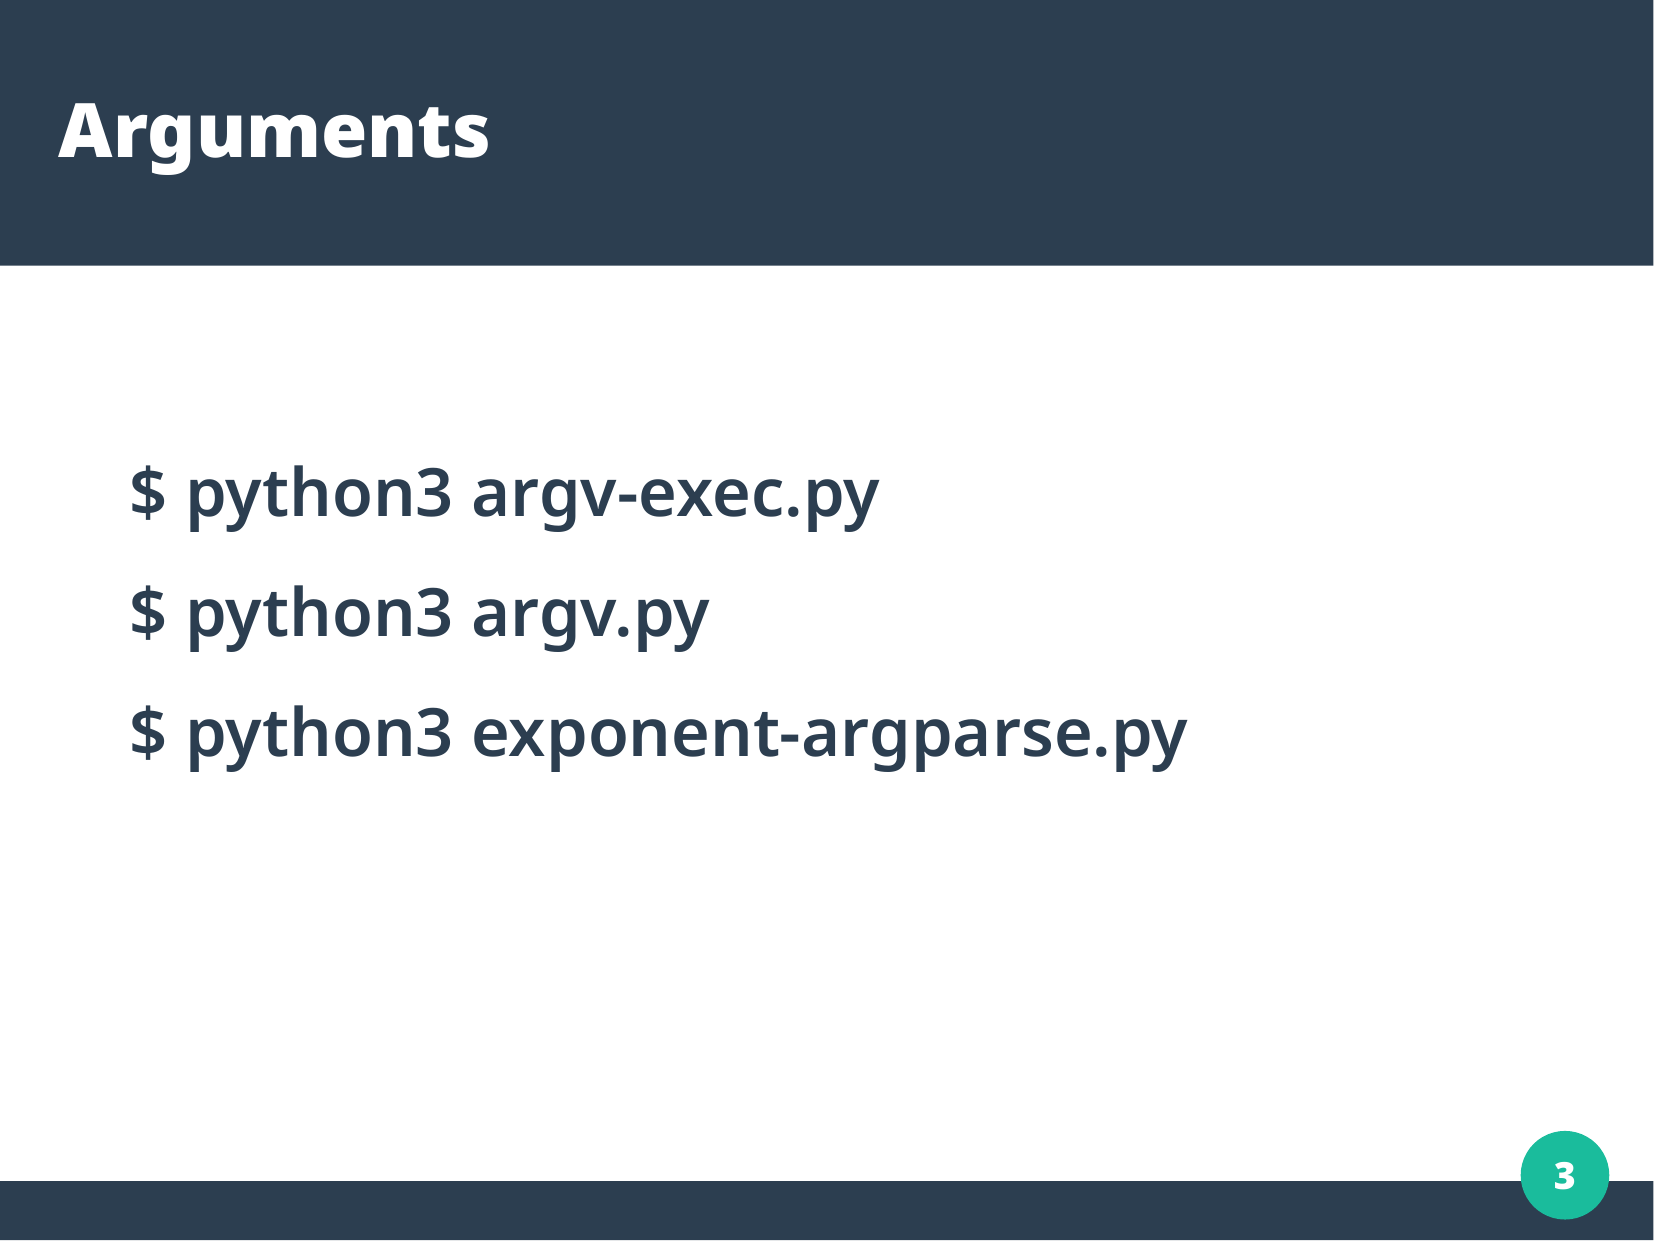

# Arguments
$ python3 argv-exec.py
$ python3 argv.py
$ python3 exponent-argparse.py
3